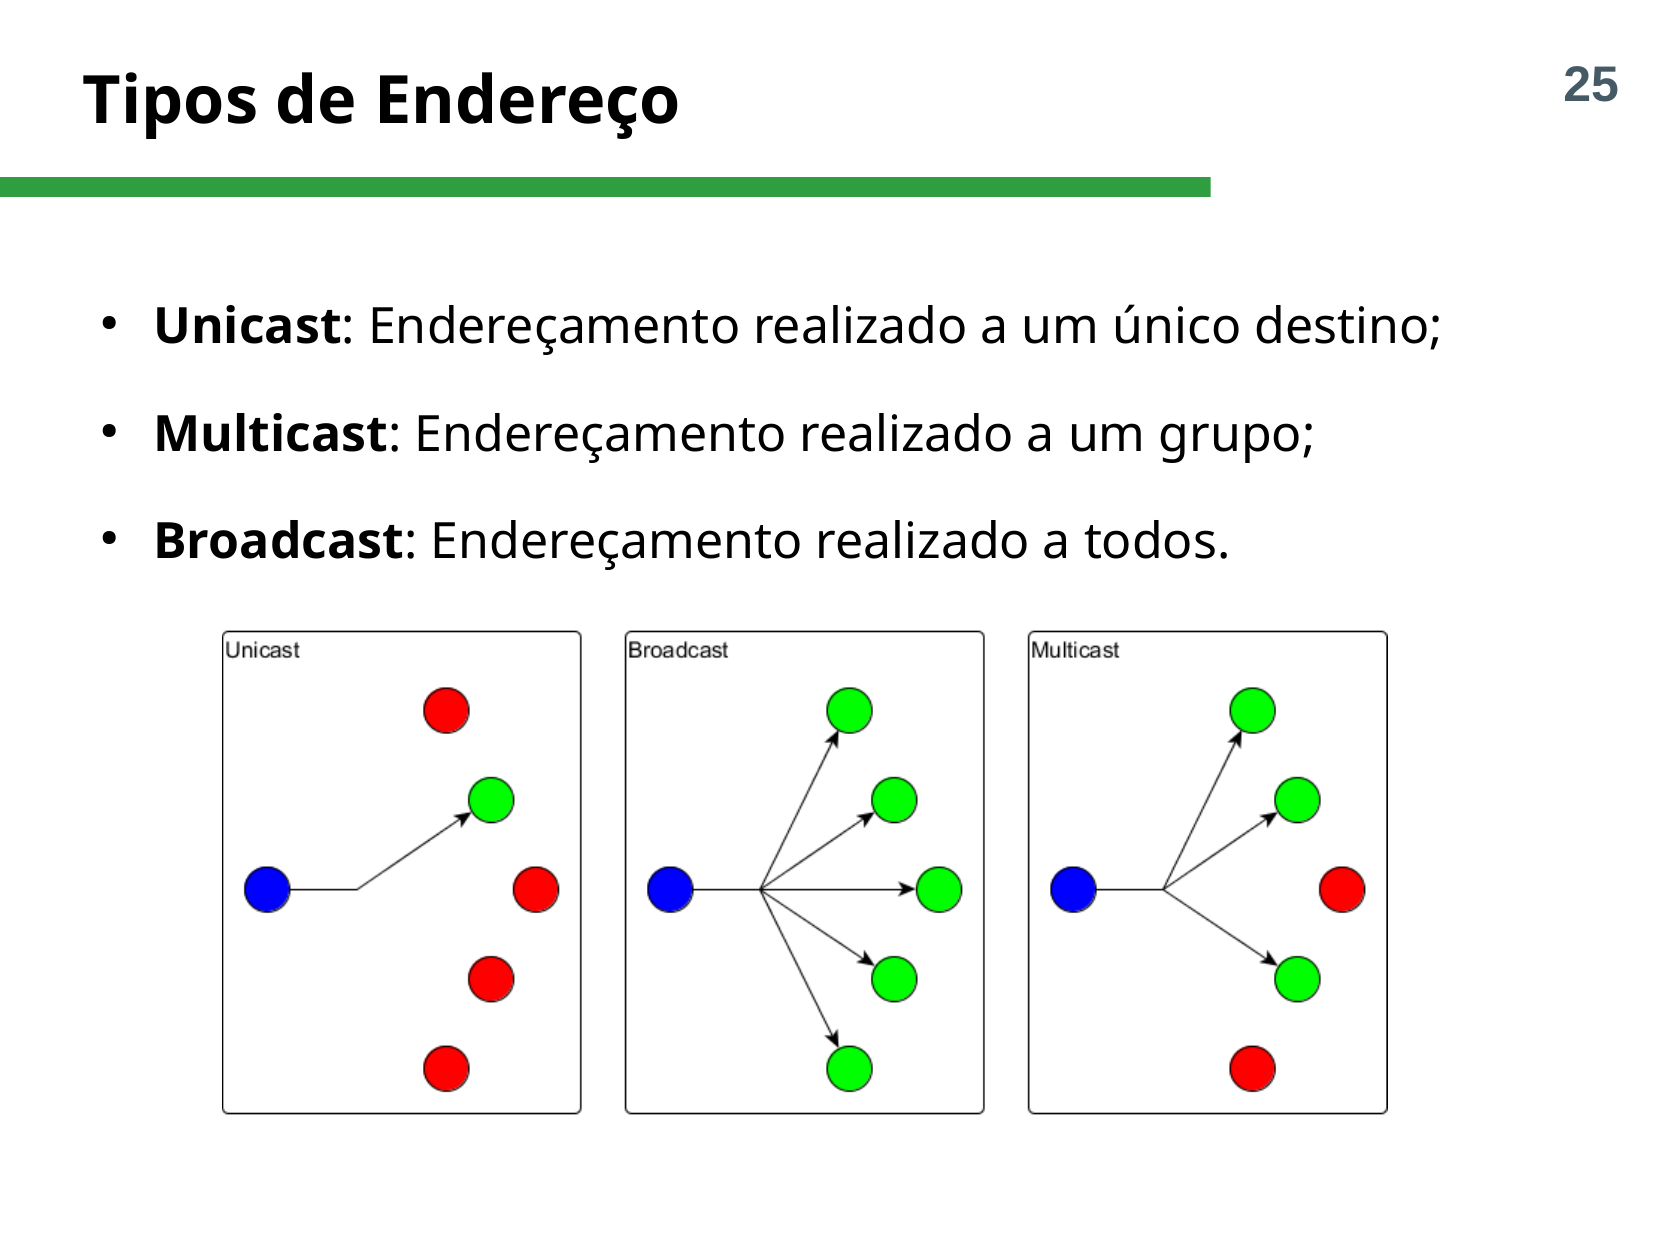

# Tipos de Endereço
Unicast: Endereçamento realizado a um único destino;
Multicast: Endereçamento realizado a um grupo;
Broadcast: Endereçamento realizado a todos.